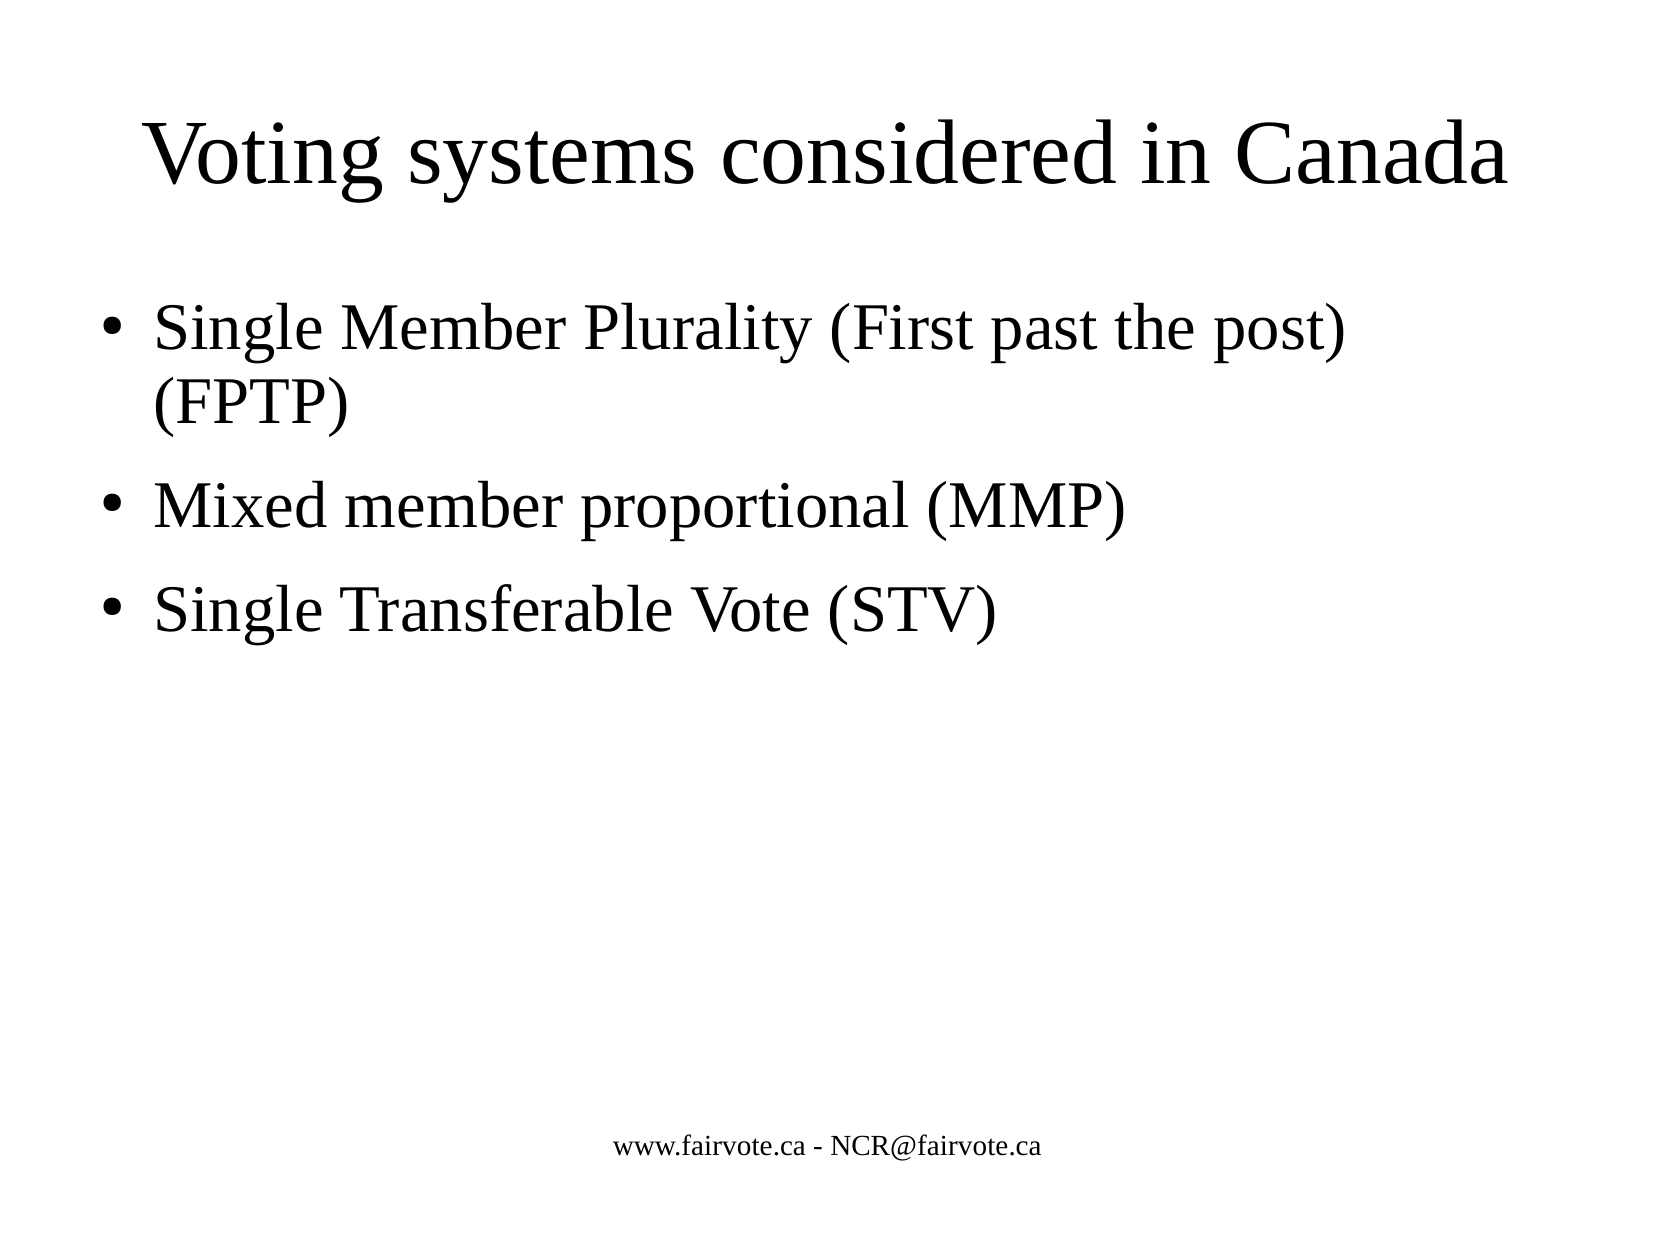

# Voting systems considered in Canada
Single Member Plurality (First past the post) (FPTP)
Mixed member proportional (MMP)
Single Transferable Vote (STV)
www.fairvote.ca - NCR@fairvote.ca